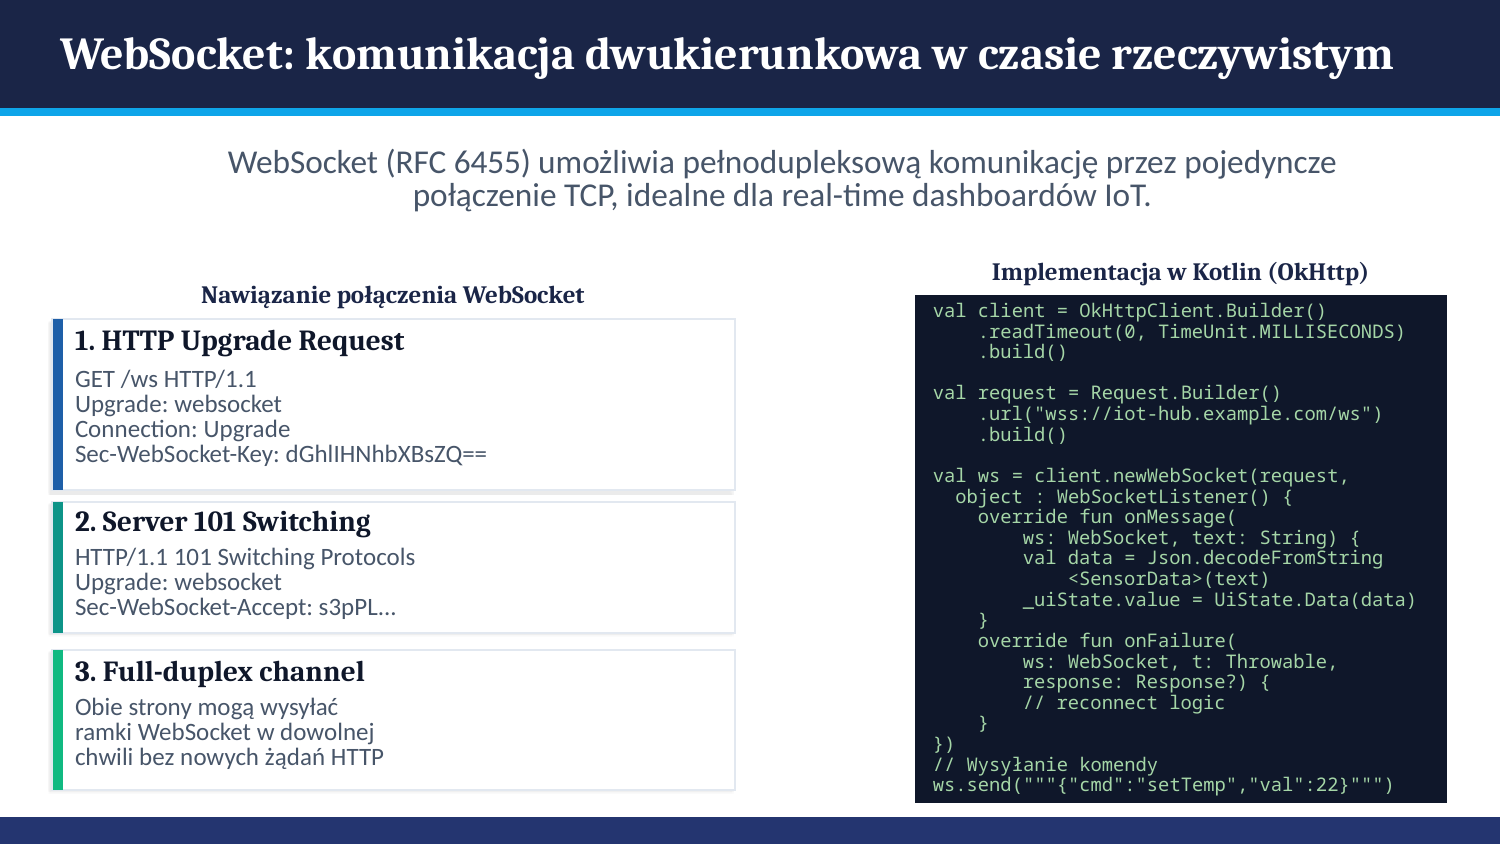

WebSocket: komunikacja dwukierunkowa w czasie rzeczywistym
WebSocket (RFC 6455) umożliwia pełnodupleksową komunikację przez pojedyncze połączenie TCP, idealne dla real-time dashboardów IoT.
Implementacja w Kotlin (OkHttp)
Nawiązanie połączenia WebSocket
val client = OkHttpClient.Builder()
 .readTimeout(0, TimeUnit.MILLISECONDS)
 .build()
val request = Request.Builder()
 .url("wss://iot-hub.example.com/ws")
 .build()
val ws = client.newWebSocket(request,
 object : WebSocketListener() {
 override fun onMessage(
 ws: WebSocket, text: String) {
 val data = Json.decodeFromString
 <SensorData>(text)
 _uiState.value = UiState.Data(data)
 }
 override fun onFailure(
 ws: WebSocket, t: Throwable,
 response: Response?) {
 // reconnect logic
 }
})
// Wysyłanie komendy
ws.send("""{"cmd":"setTemp","val":22}""")
1. HTTP Upgrade Request
GET /ws HTTP/1.1
Upgrade: websocket
Connection: Upgrade
Sec-WebSocket-Key: dGhlIHNhbXBsZQ==
2. Server 101 Switching
HTTP/1.1 101 Switching Protocols
Upgrade: websocket
Sec-WebSocket-Accept: s3pPL...
3. Full-duplex channel
Obie strony mogą wysyłać
ramki WebSocket w dowolnej
chwili bez nowych żądań HTTP